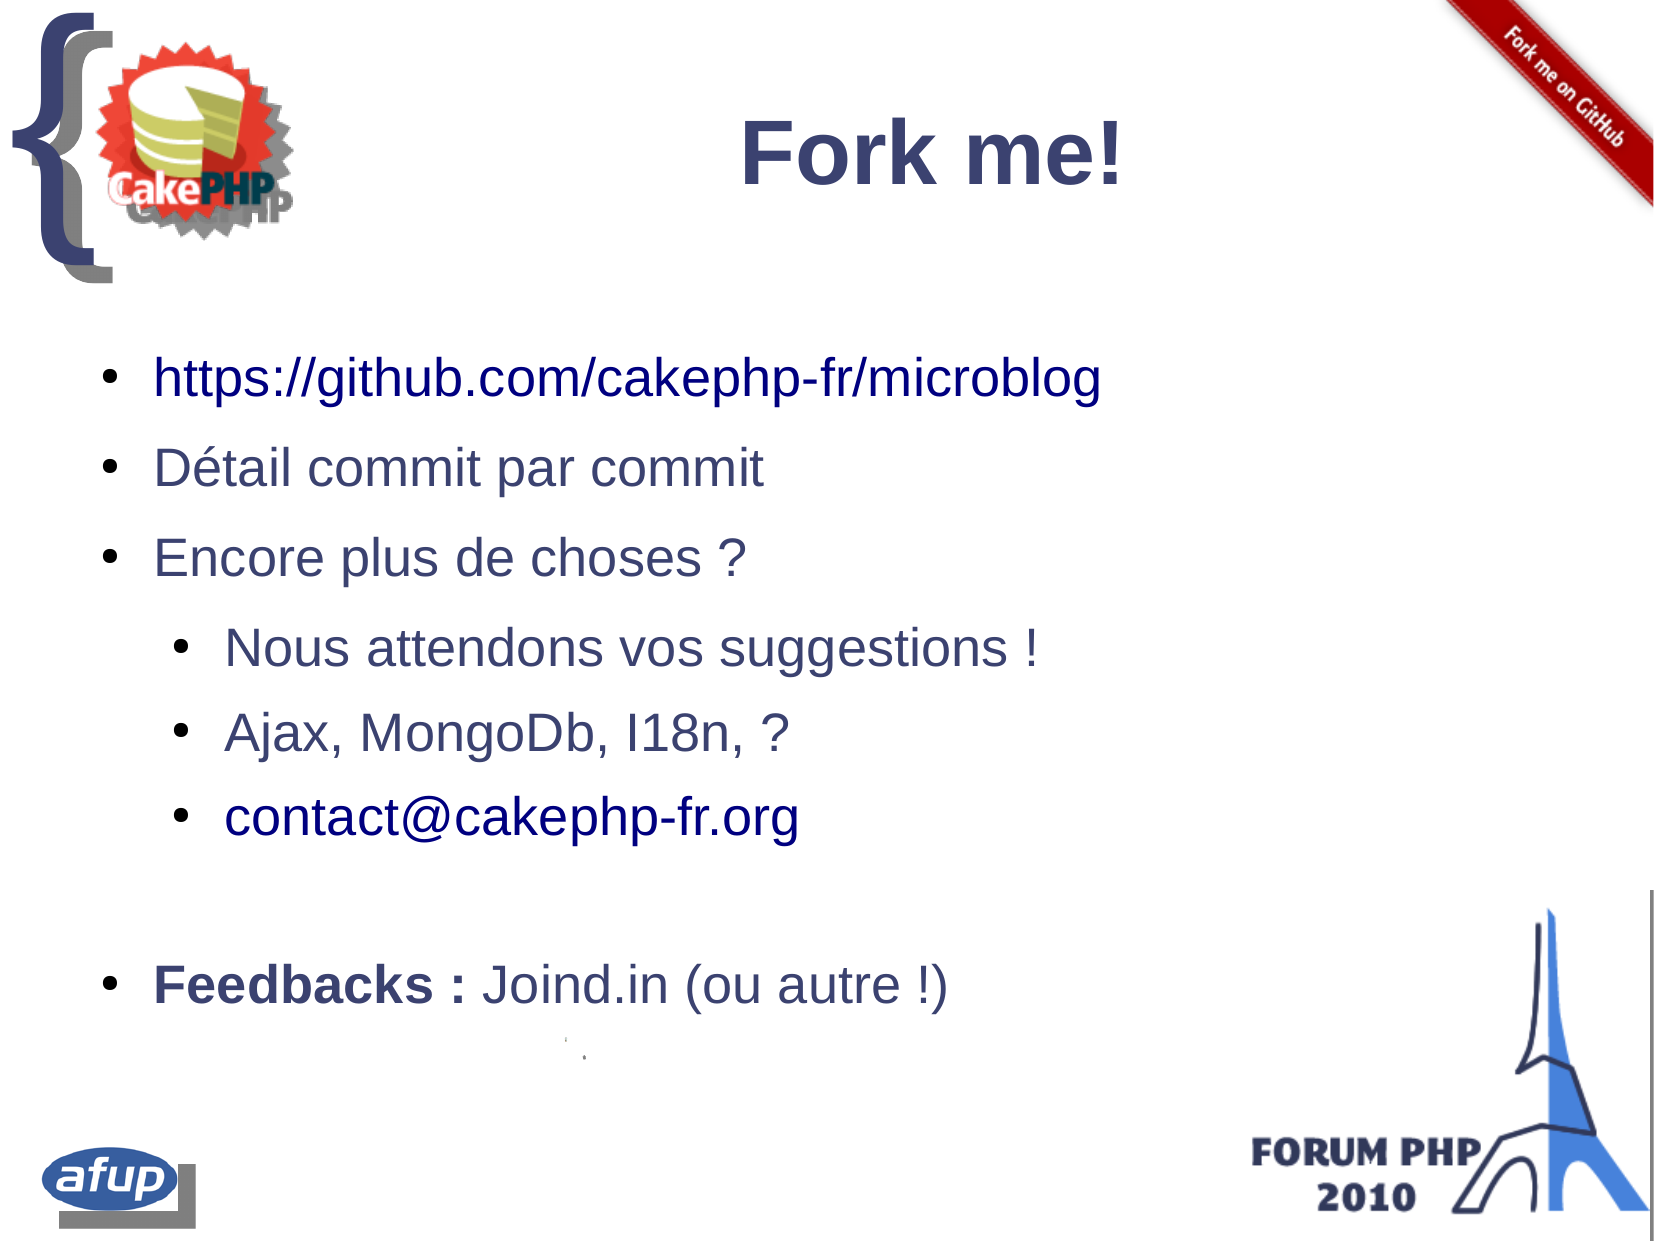

# Fork me!
https://github.com/cakephp-fr/microblog
Détail commit par commit
Encore plus de choses ?
Nous attendons vos suggestions !
Ajax, MongoDb, I18n, ?
contact@cakephp-fr.org
Feedbacks : Joind.in (ou autre !)